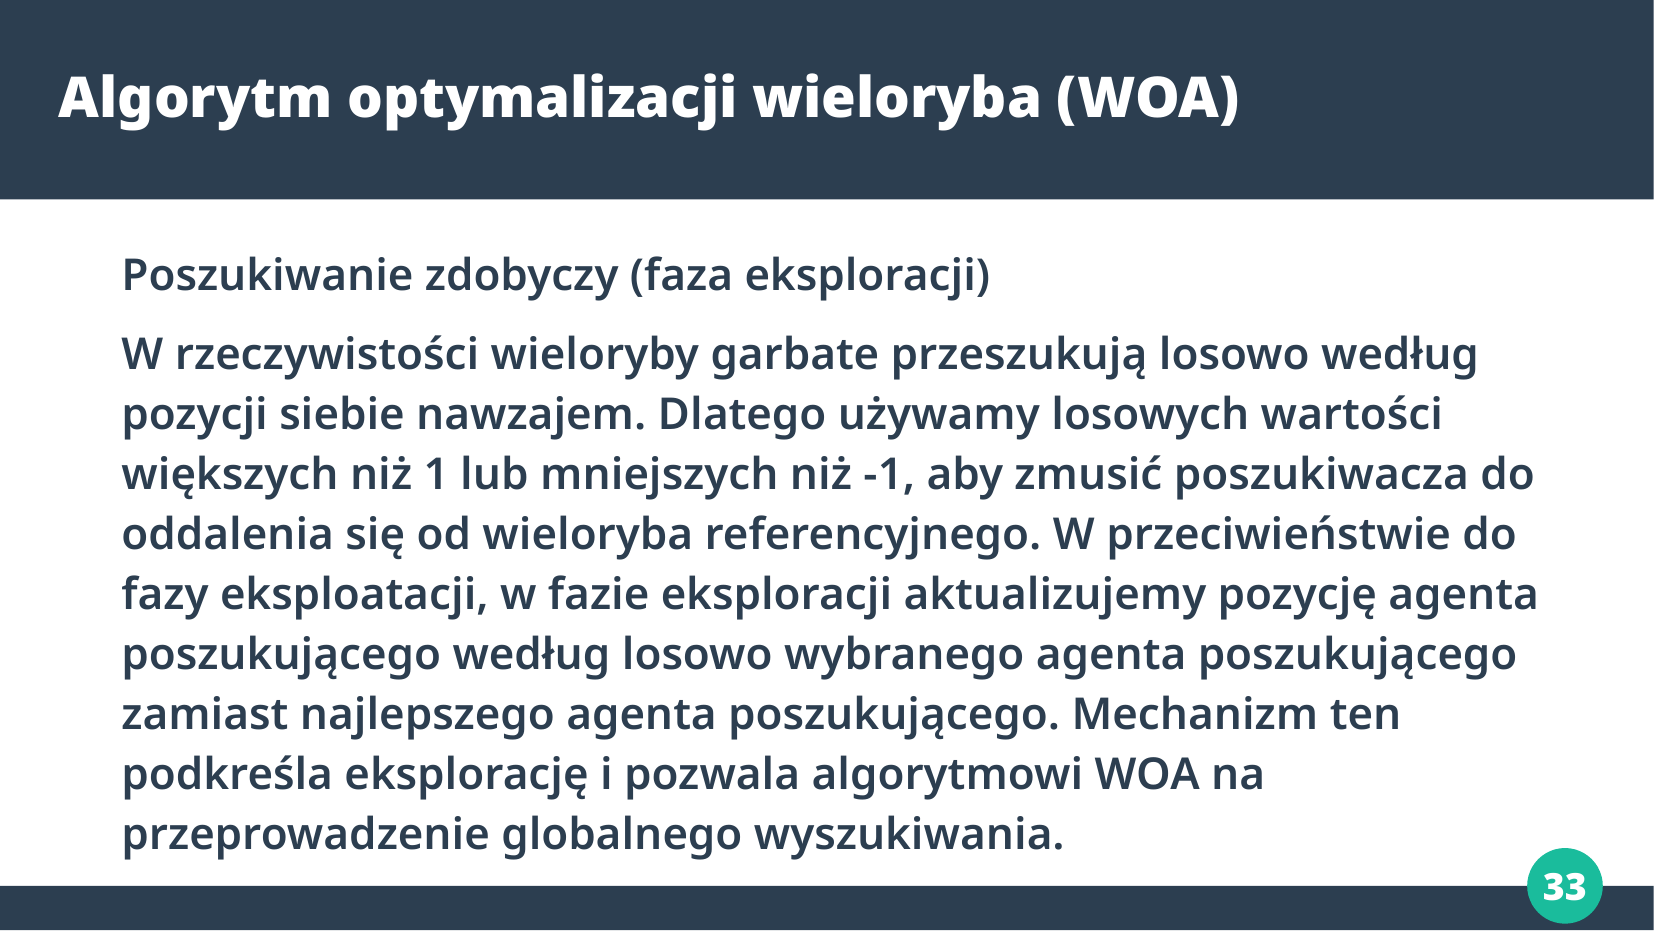

# Algorytm optymalizacji wieloryba (WOA)
Poszukiwanie zdobyczy (faza eksploracji)
W rzeczywistości wieloryby garbate przeszukują losowo według pozycji siebie nawzajem. Dlatego używamy losowych wartości większych niż 1 lub mniejszych niż -1, aby zmusić poszukiwacza do oddalenia się od wieloryba referencyjnego. W przeciwieństwie do fazy eksploatacji, w fazie eksploracji aktualizujemy pozycję agenta poszukującego według losowo wybranego agenta poszukującego zamiast najlepszego agenta poszukującego. Mechanizm ten podkreśla eksplorację i pozwala algorytmowi WOA na przeprowadzenie globalnego wyszukiwania.